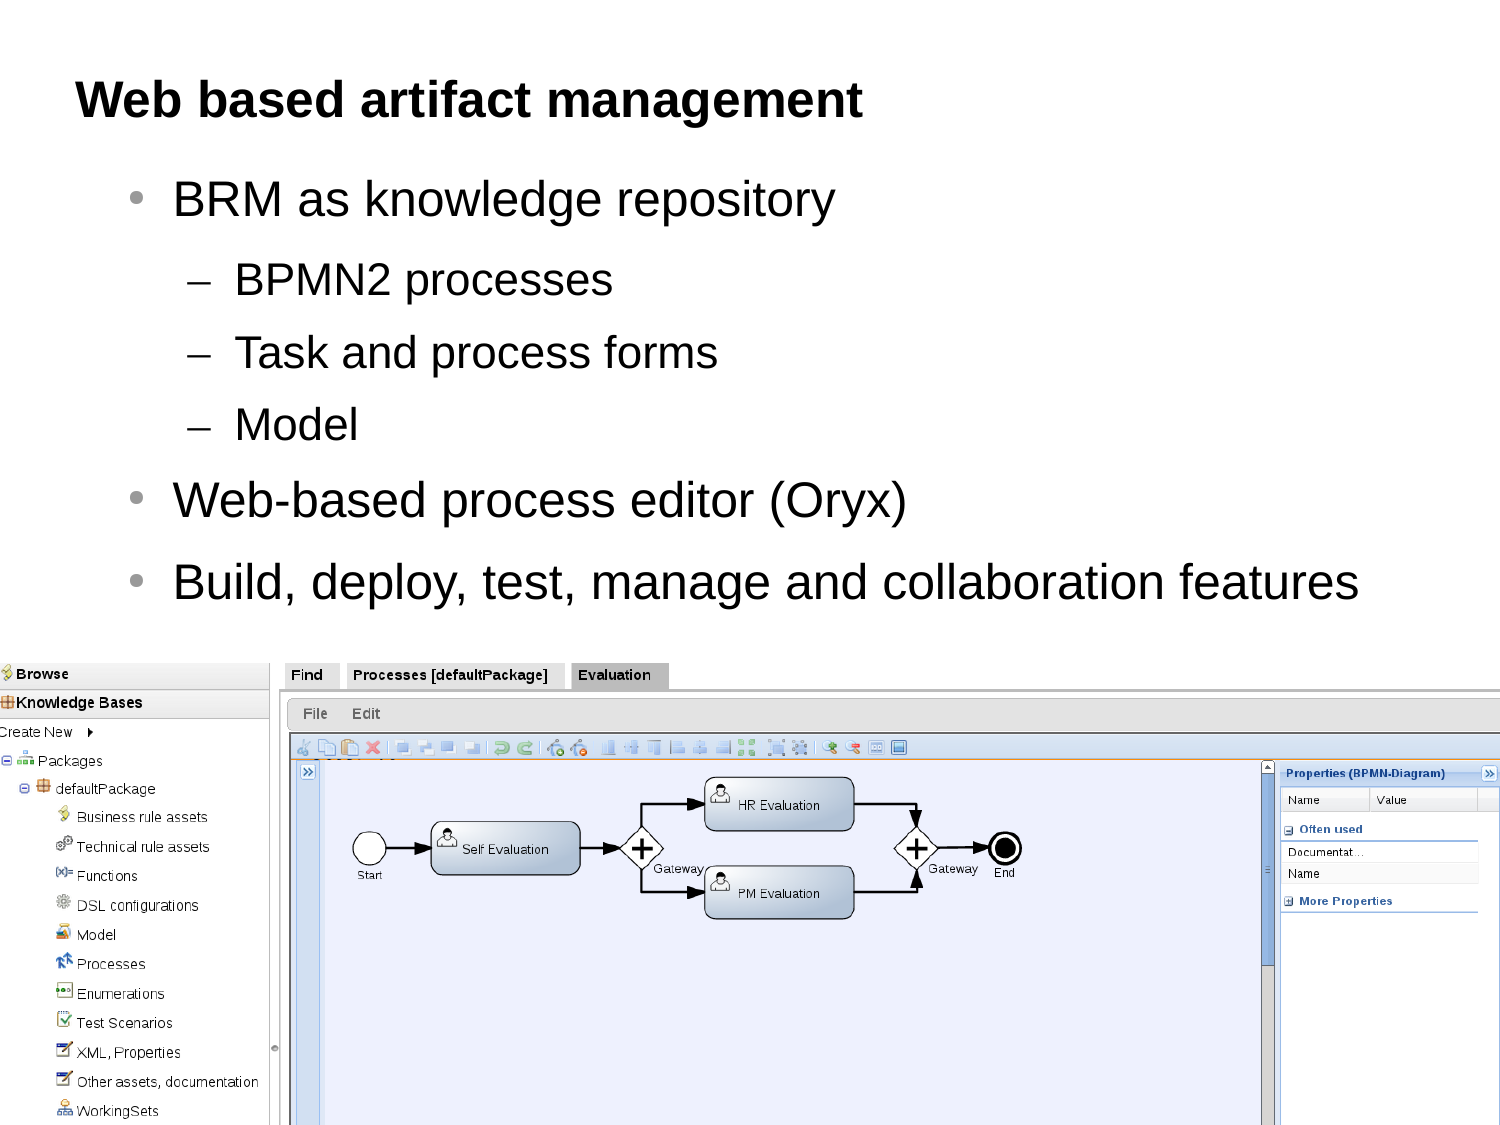

# Web based artifact management
BRM as knowledge repository
BPMN2 processes
Task and process forms
Model
Web-based process editor (Oryx)
Build, deploy, test, manage and collaboration features